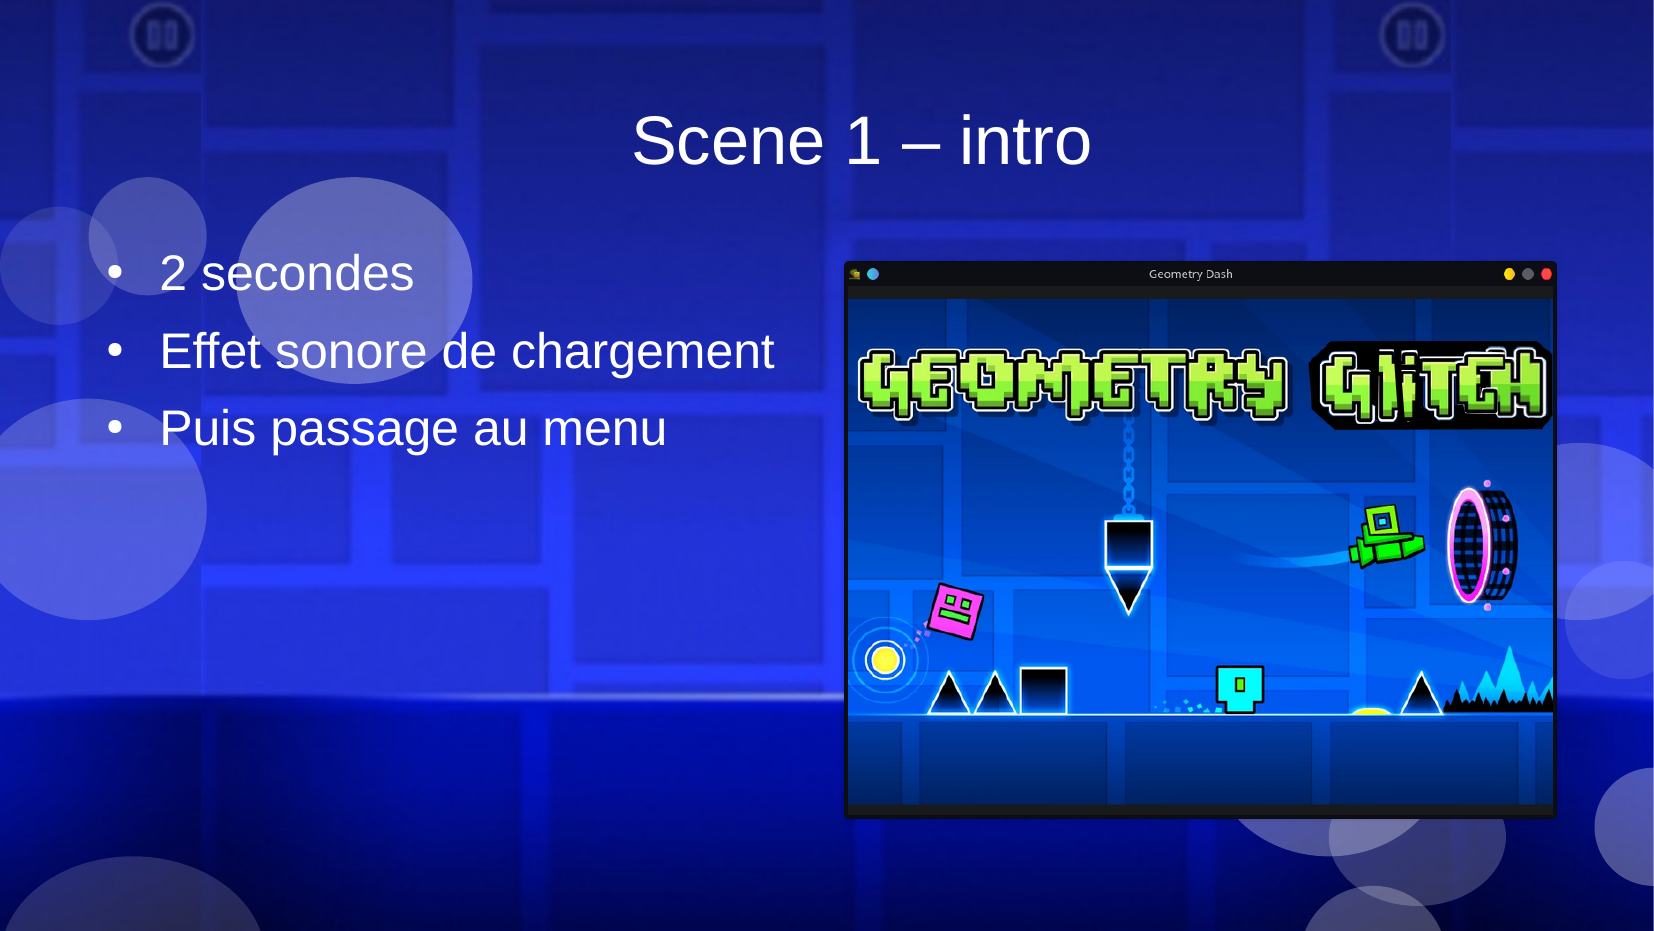

# Scene 1 – intro
2 secondes
Effet sonore de chargement
Puis passage au menu